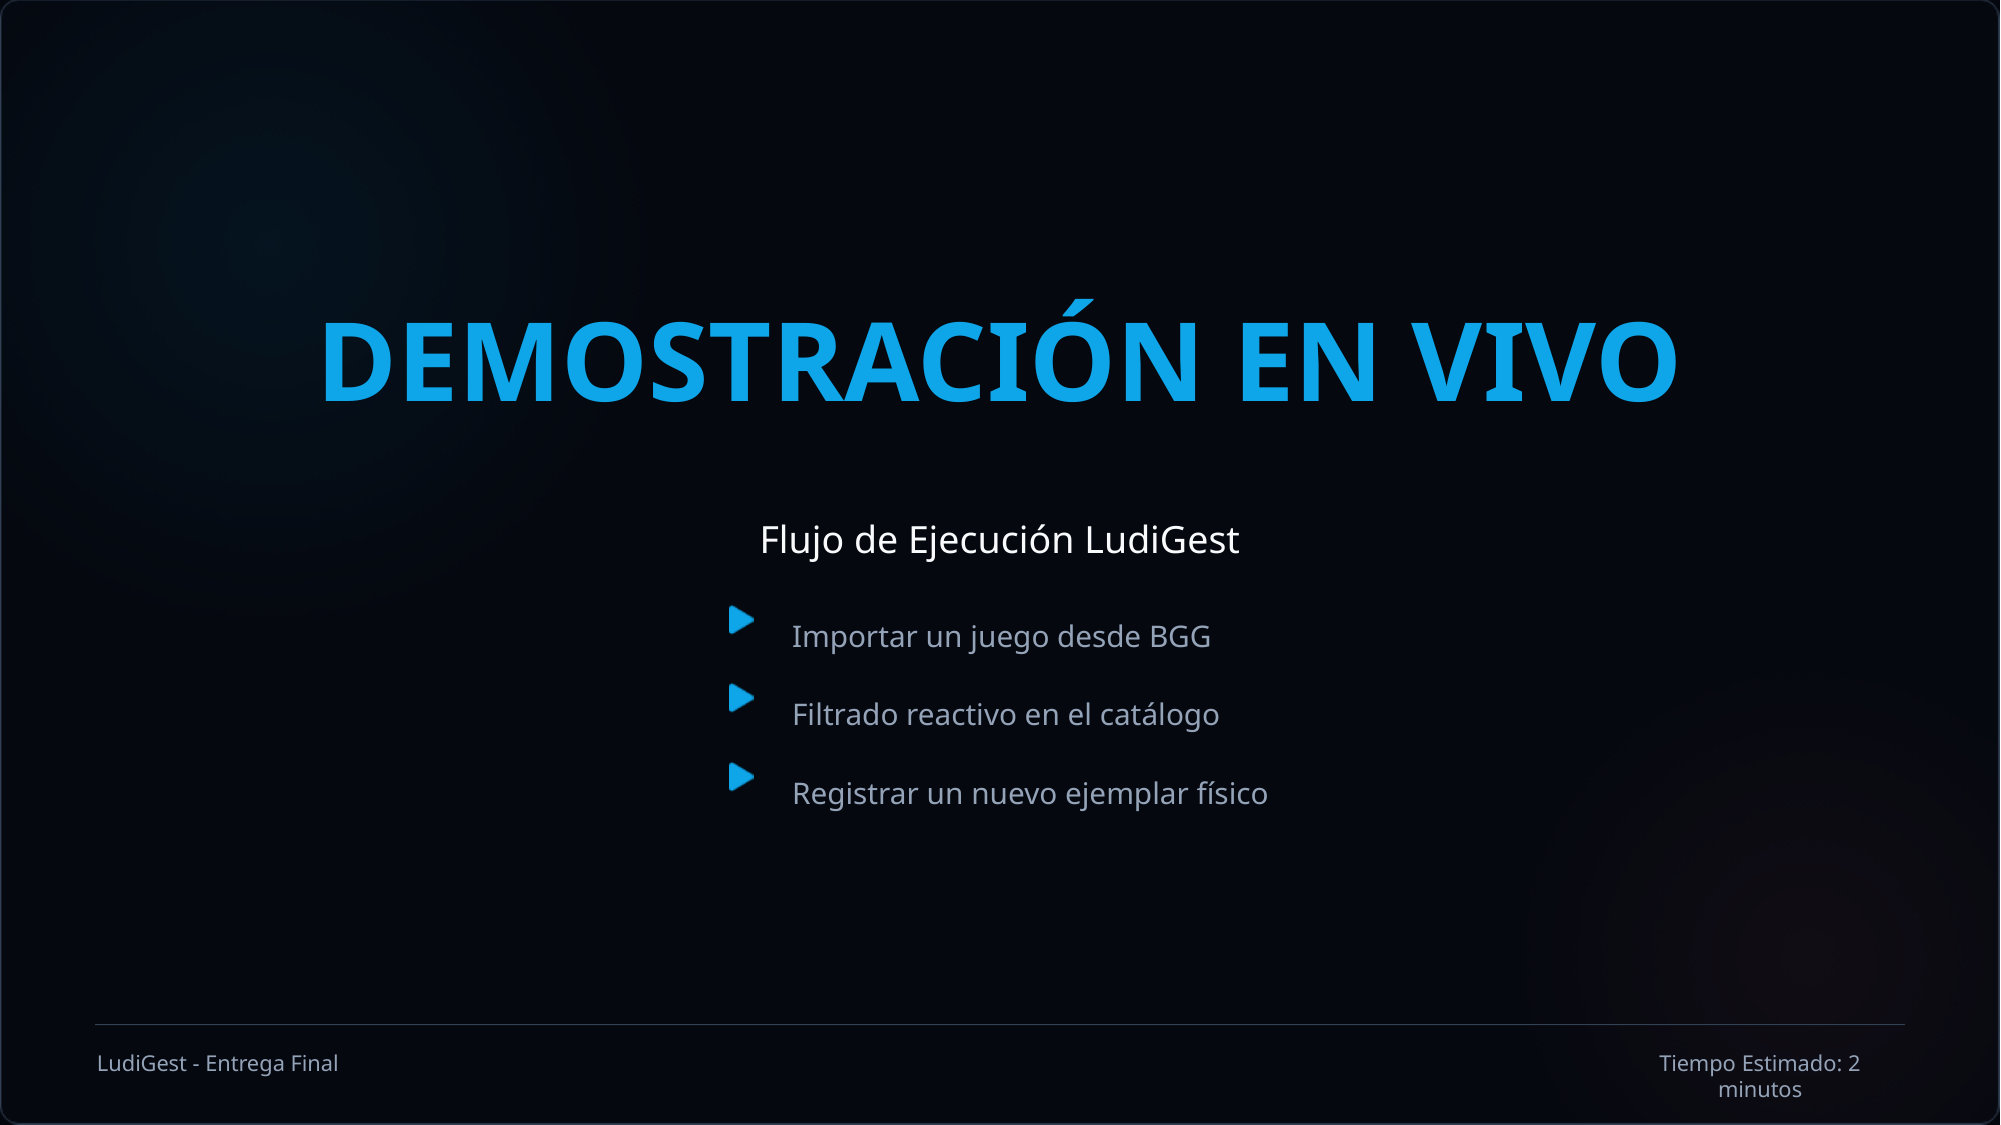

DEMOSTRACIÓN EN VIVO
Flujo de Ejecución LudiGest
Importar un juego desde BGG
Filtrado reactivo en el catálogo
Registrar un nuevo ejemplar físico
LudiGest - Entrega Final
Tiempo Estimado: 2 minutos